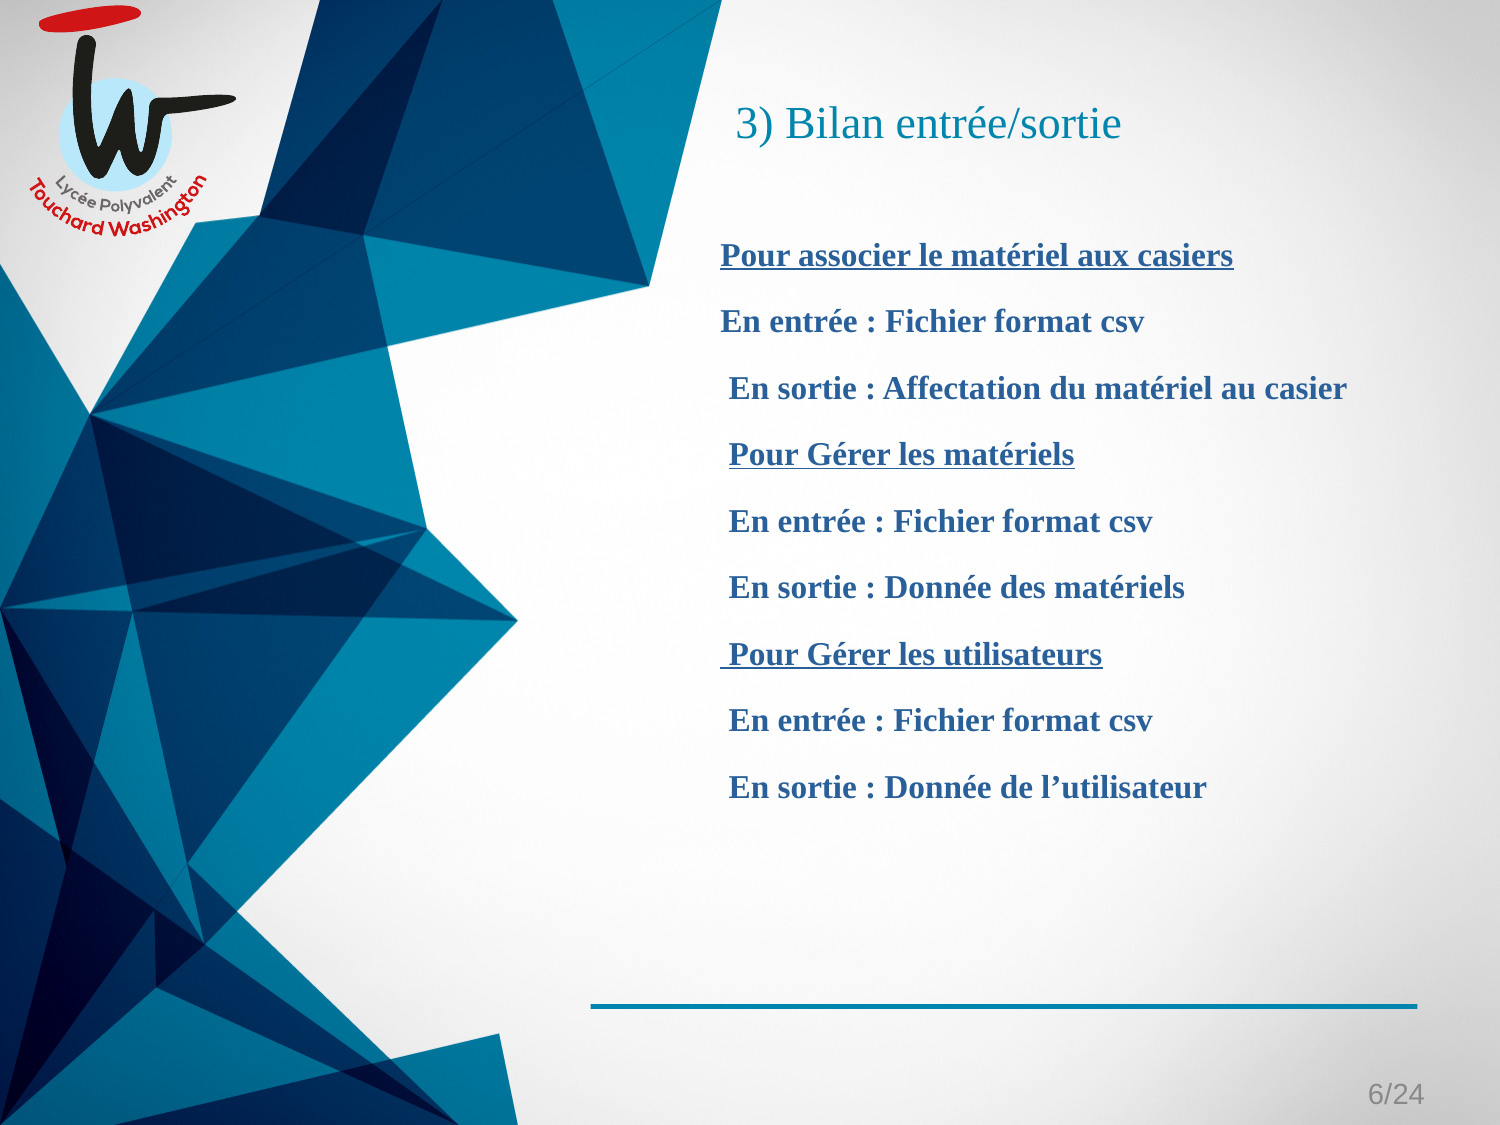

# 3) Bilan entrée/sortie
Pour associer le matériel aux casiers
En entrée : Fichier format csv
 En sortie : Affectation du matériel au casier
 Pour Gérer les matériels
 En entrée : Fichier format csv
 En sortie : Donnée des matériels
 Pour Gérer les utilisateurs
 En entrée : Fichier format csv
 En sortie : Donnée de l’utilisateur
6